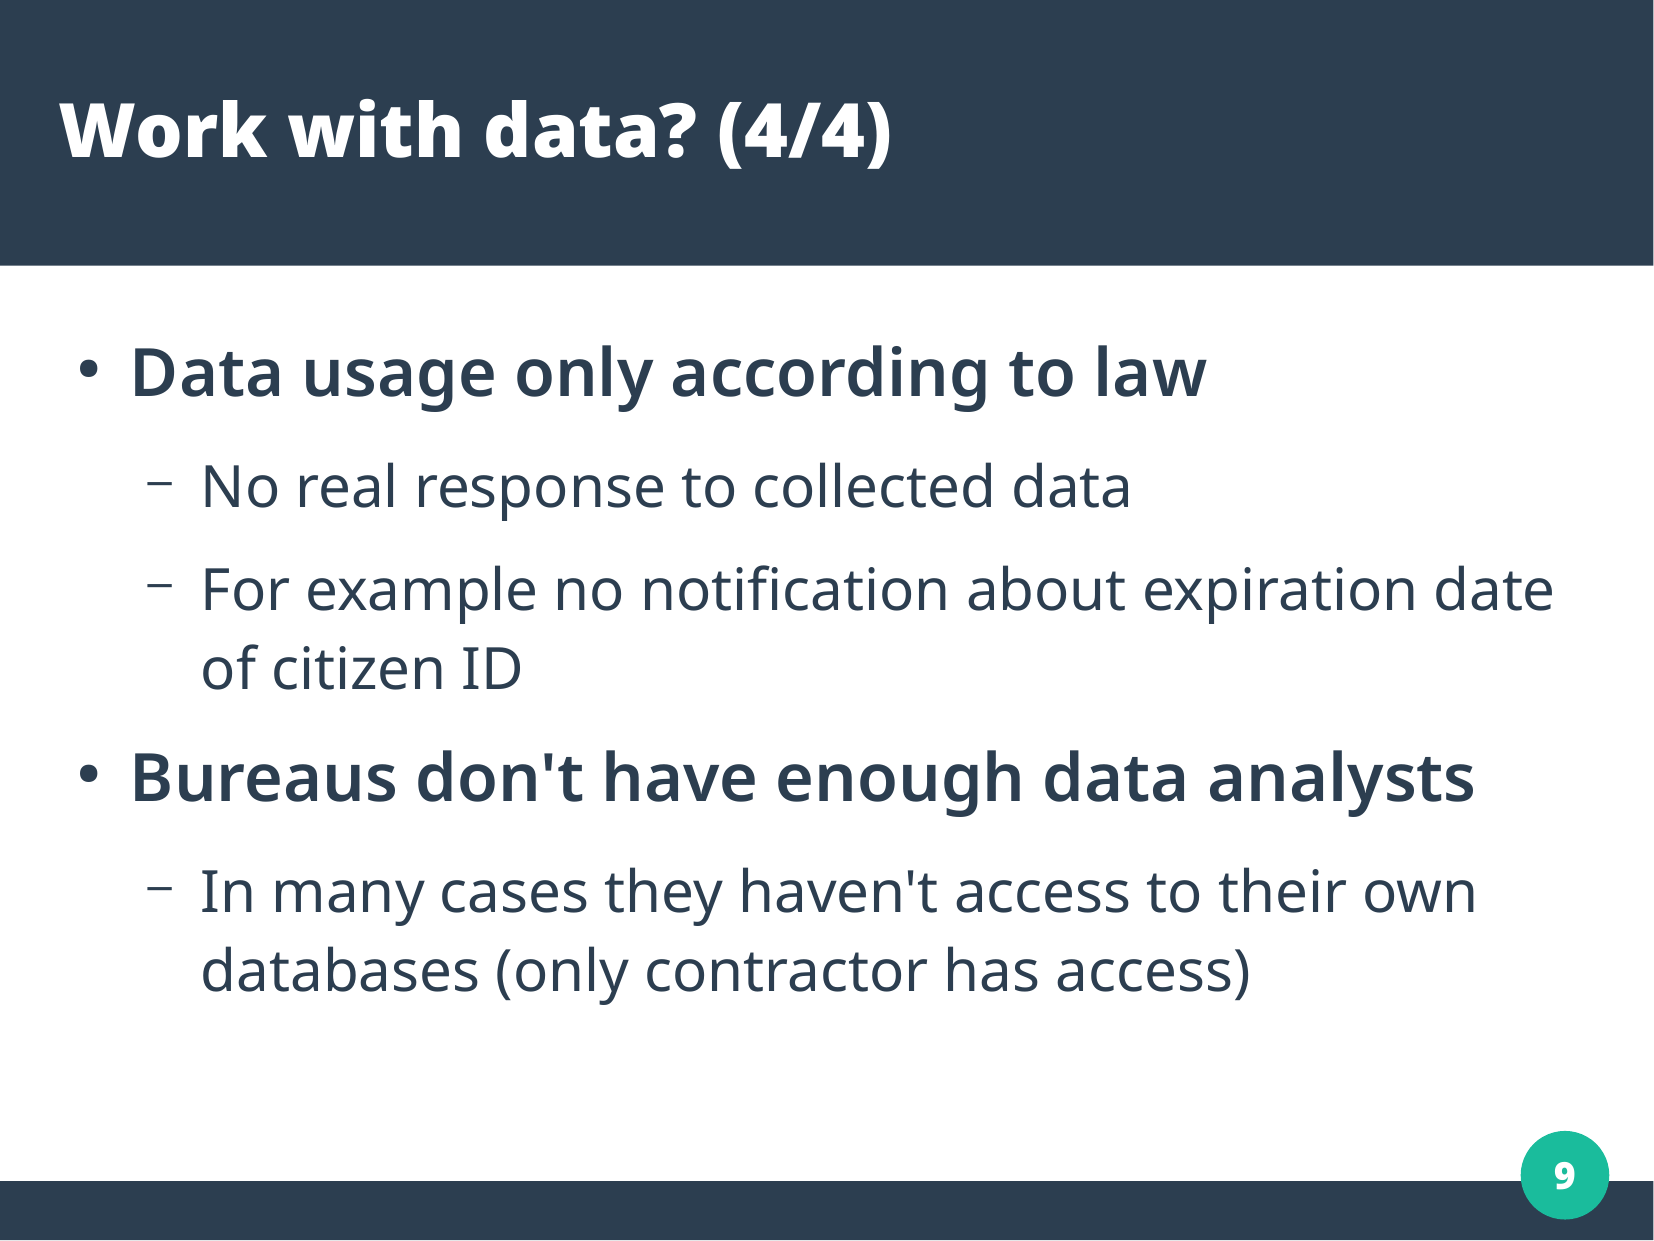

# Work with data? (4/4)
Data usage only according to law
No real response to collected data
For example no notification about expiration date of citizen ID
Bureaus don't have enough data analysts
In many cases they haven't access to their own databases (only contractor has access)
9